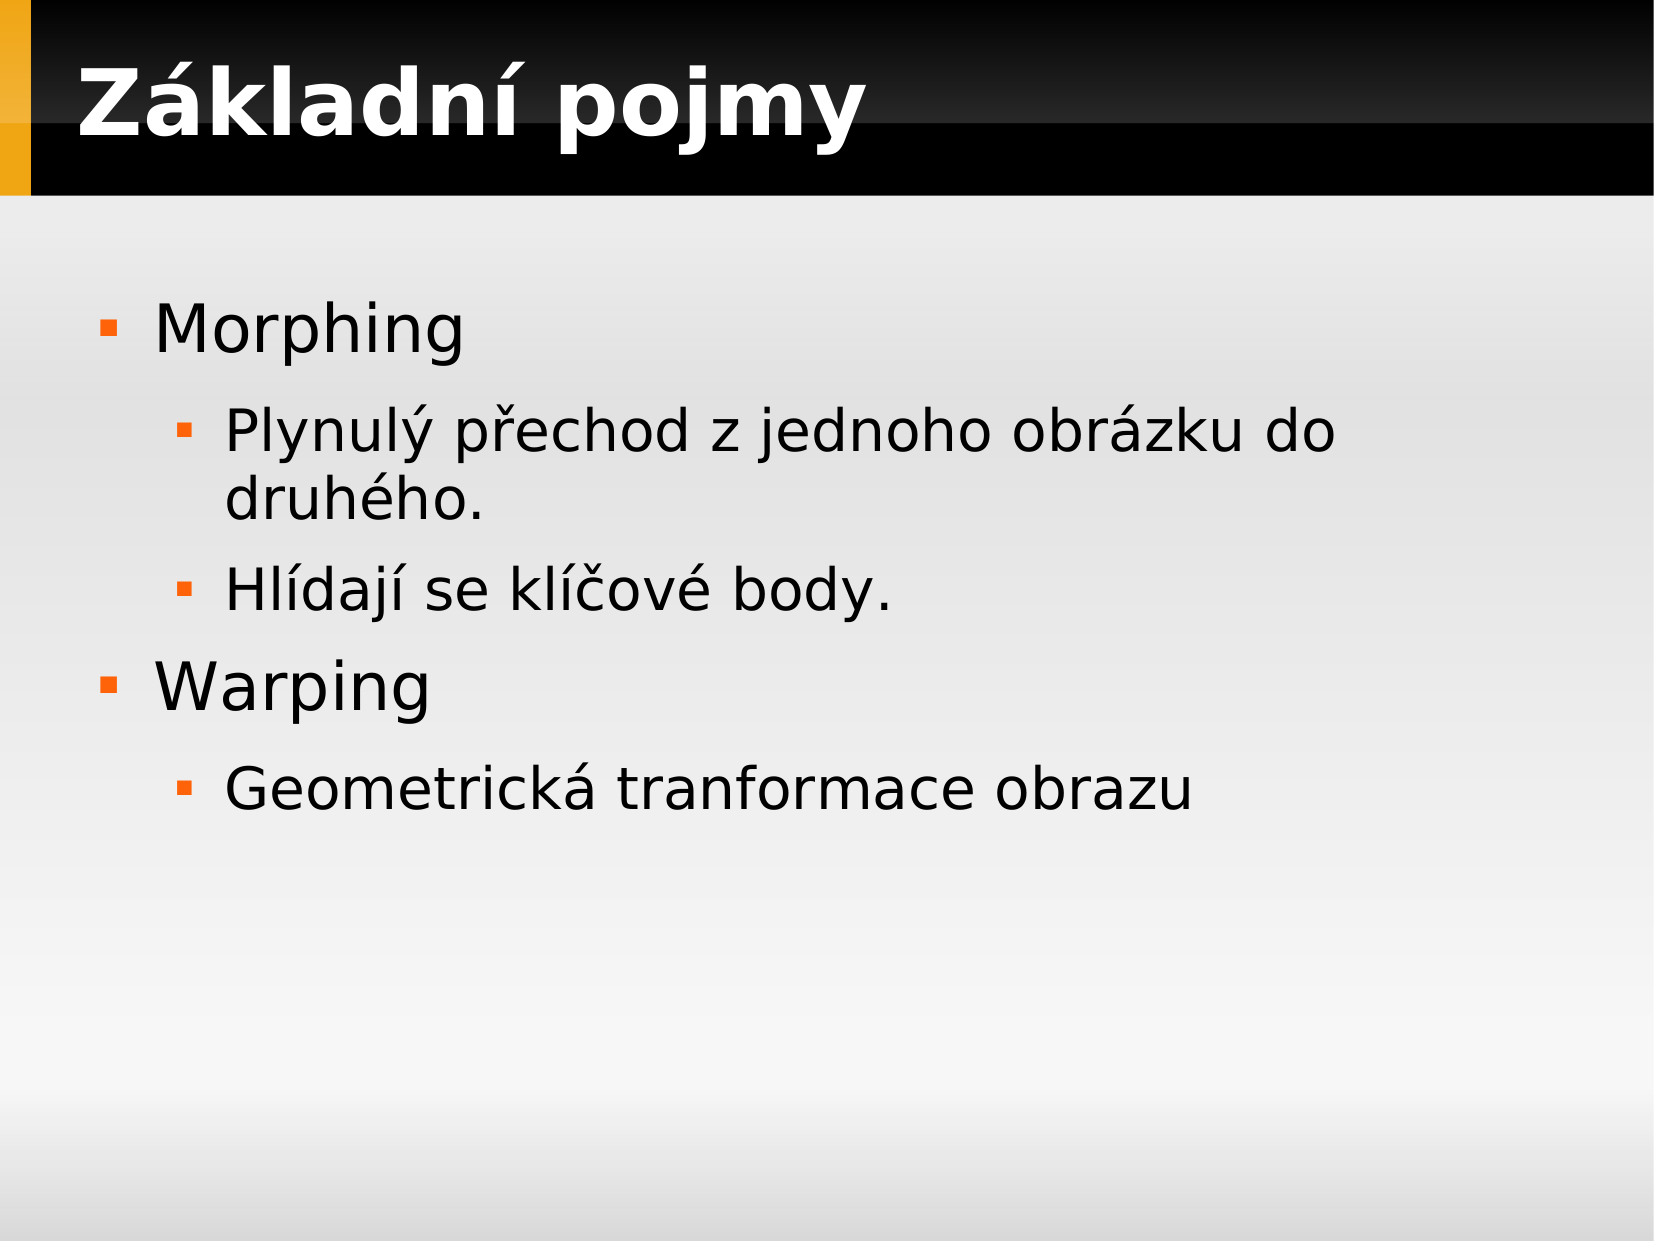

# Základní pojmy
Morphing
Plynulý přechod z jednoho obrázku do druhého.
Hlídají se klíčové body.
Warping
Geometrická tranformace obrazu